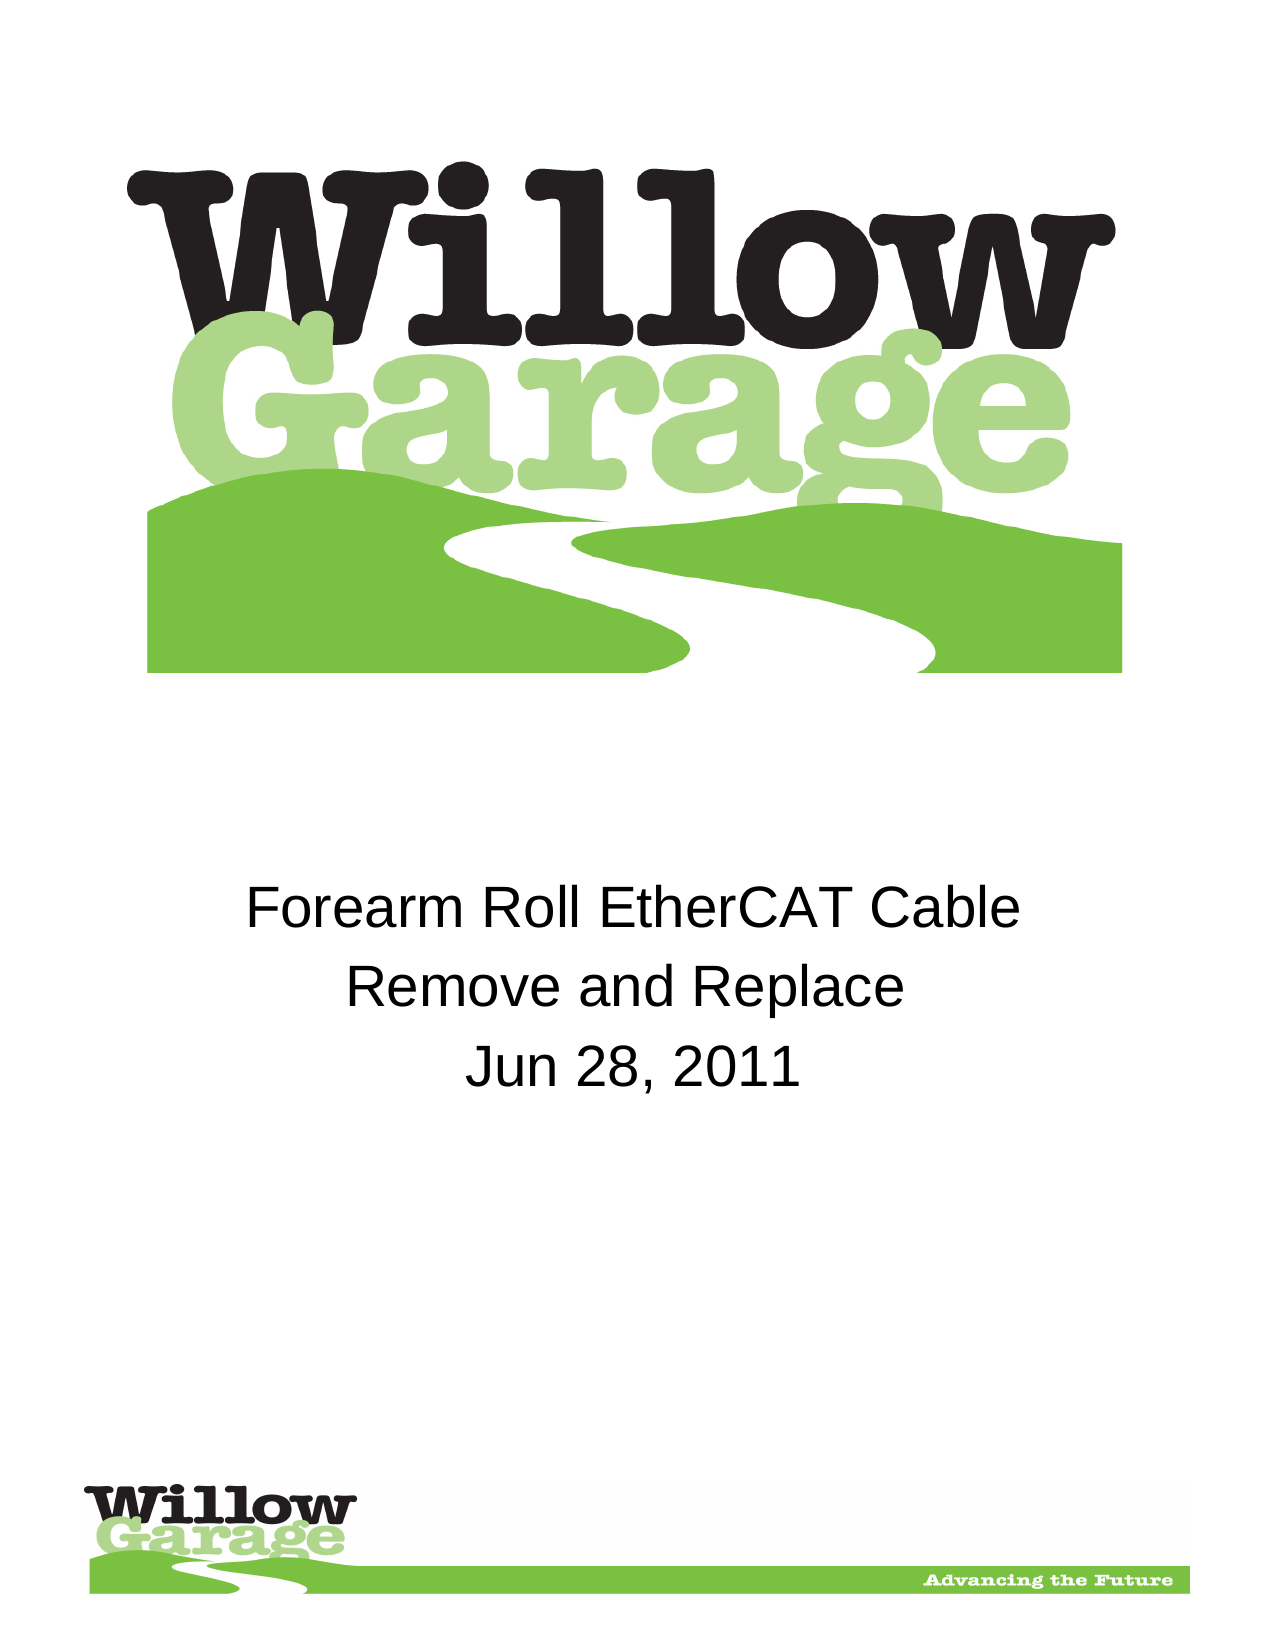

# Forearm Roll EtherCAT Cable
Remove and Replace
Jun 28, 2011